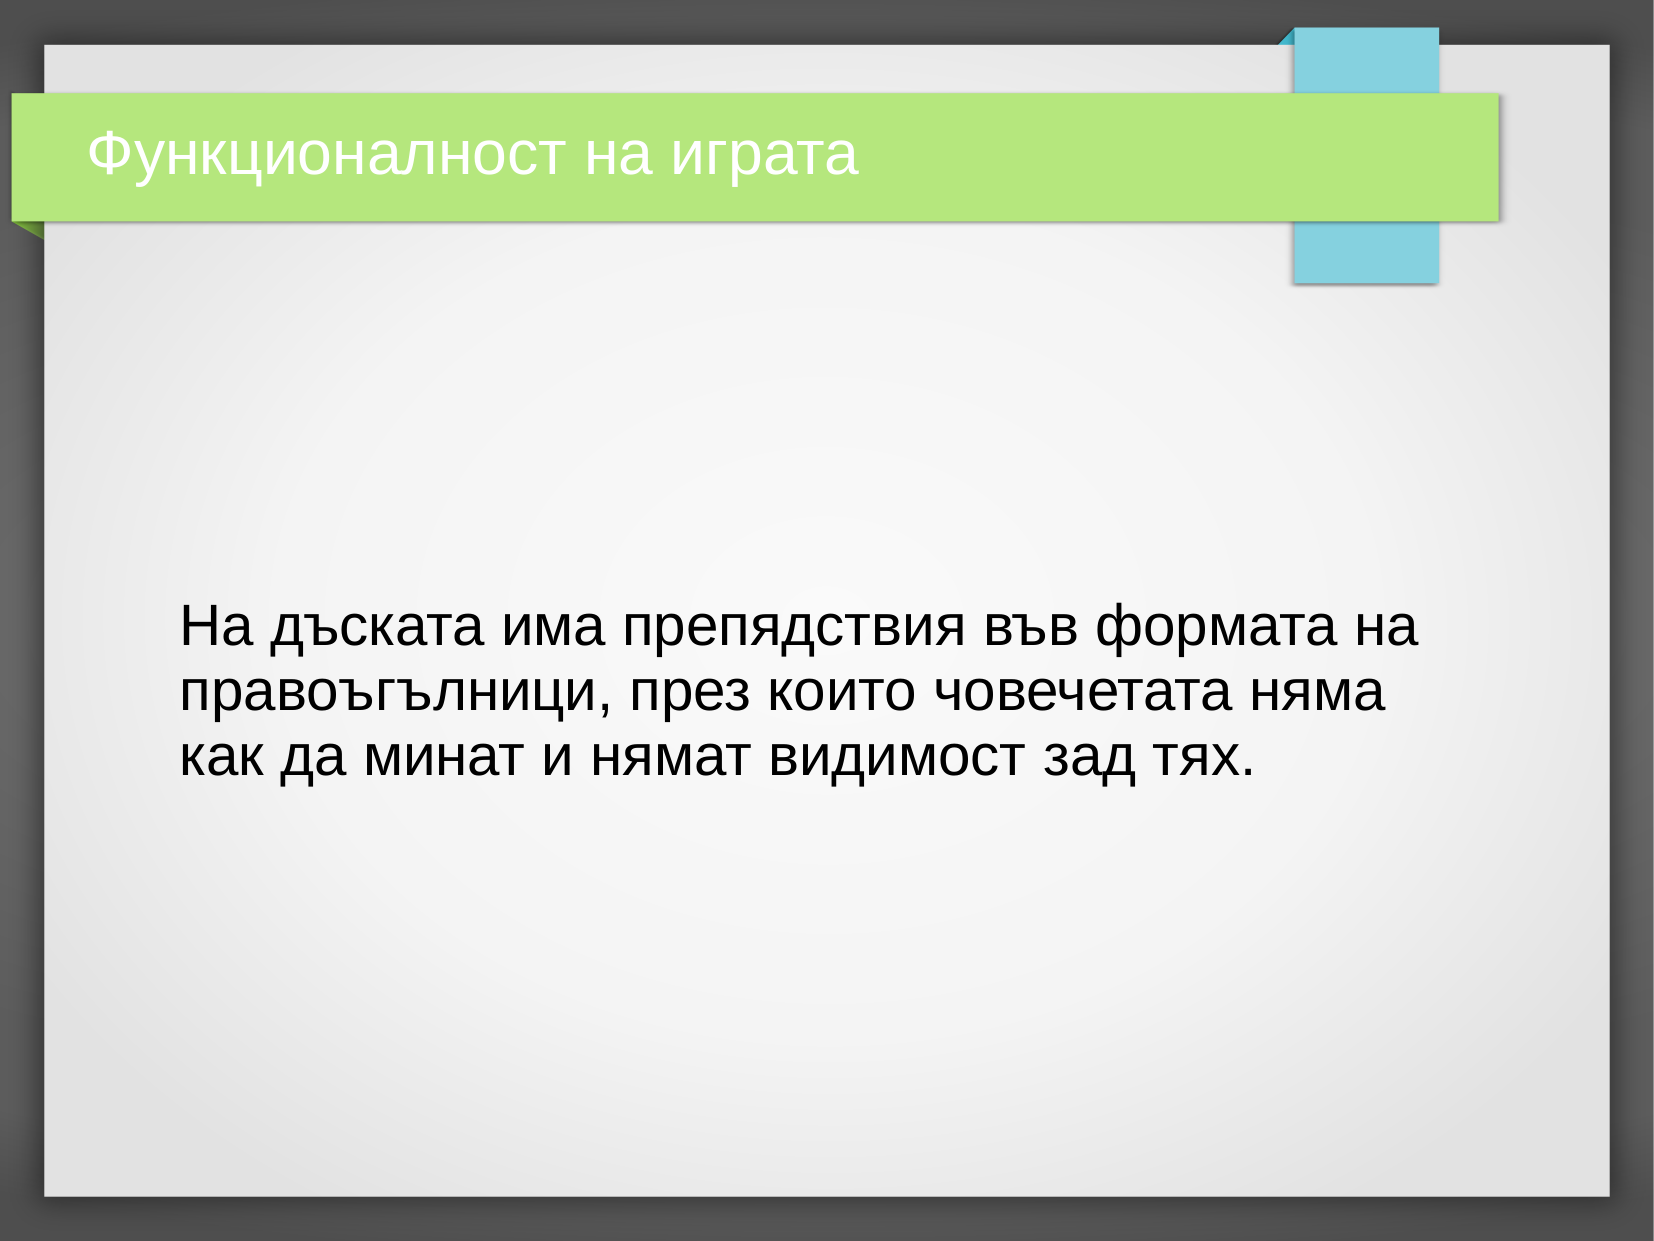

# Функционалност на играта
На дъската има препядствия във формата на правоъгълници, през които човечетата няма как да минат и нямат видимост зад тях.